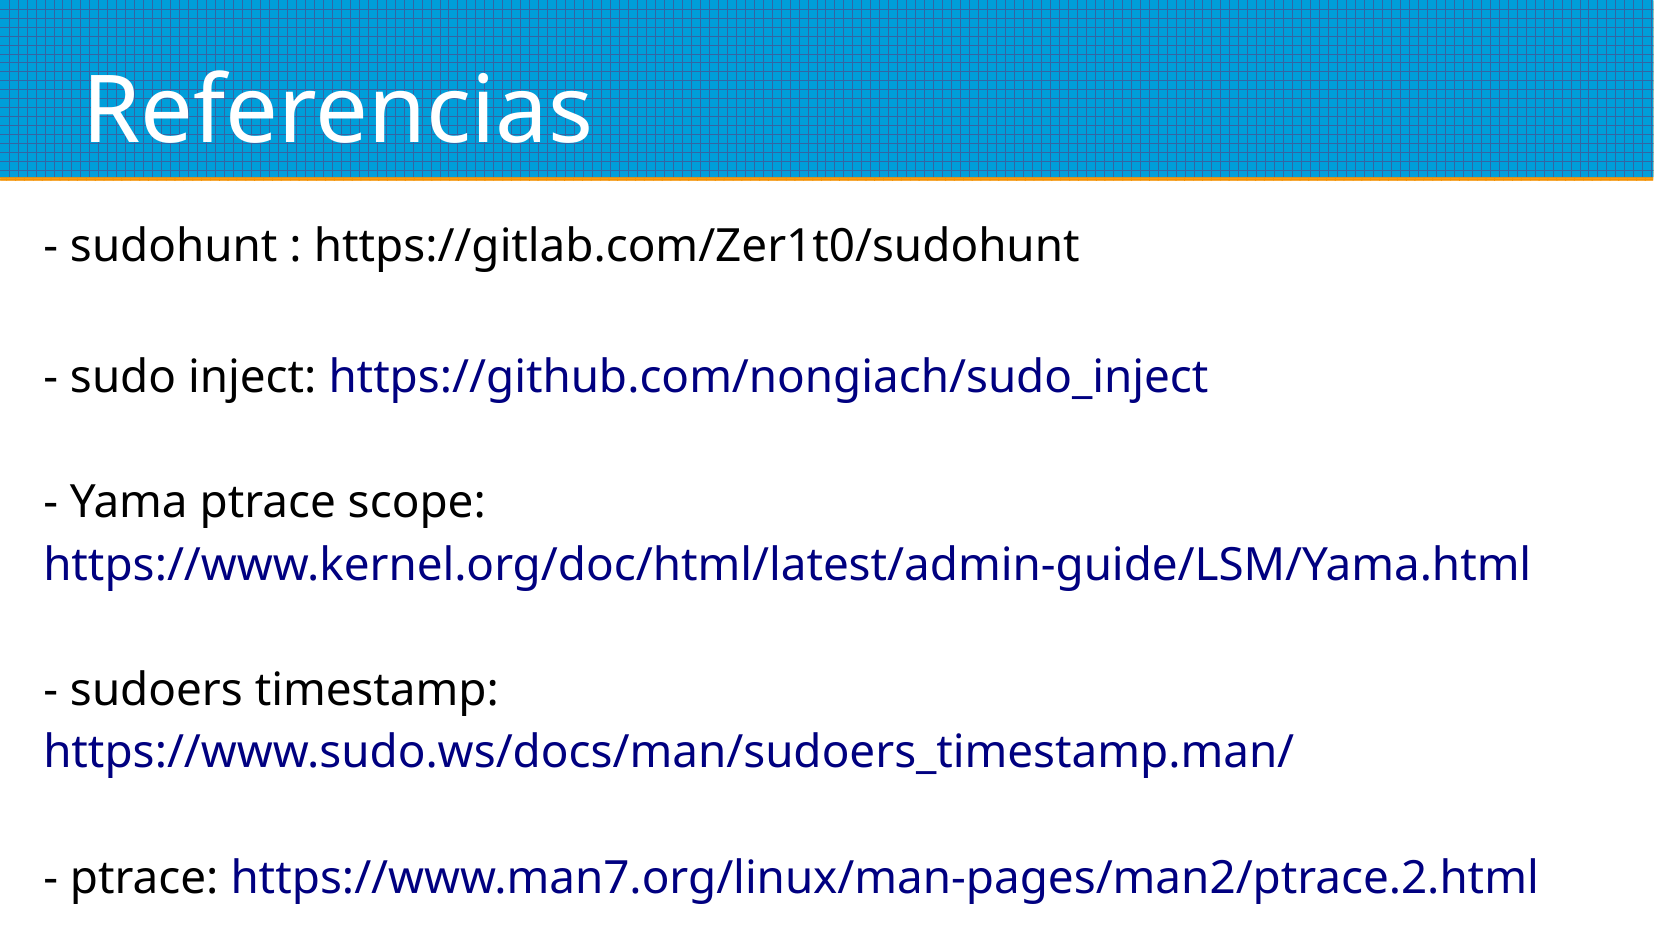

# Referencias
- sudohunt : https://gitlab.com/Zer1t0/sudohunt
- sudo inject: https://github.com/nongiach/sudo_inject
- Yama ptrace scope: https://www.kernel.org/doc/html/latest/admin-guide/LSM/Yama.html
- sudoers timestamp: https://www.sudo.ws/docs/man/sudoers_timestamp.man/
- ptrace: https://www.man7.org/linux/man-pages/man2/ptrace.2.html